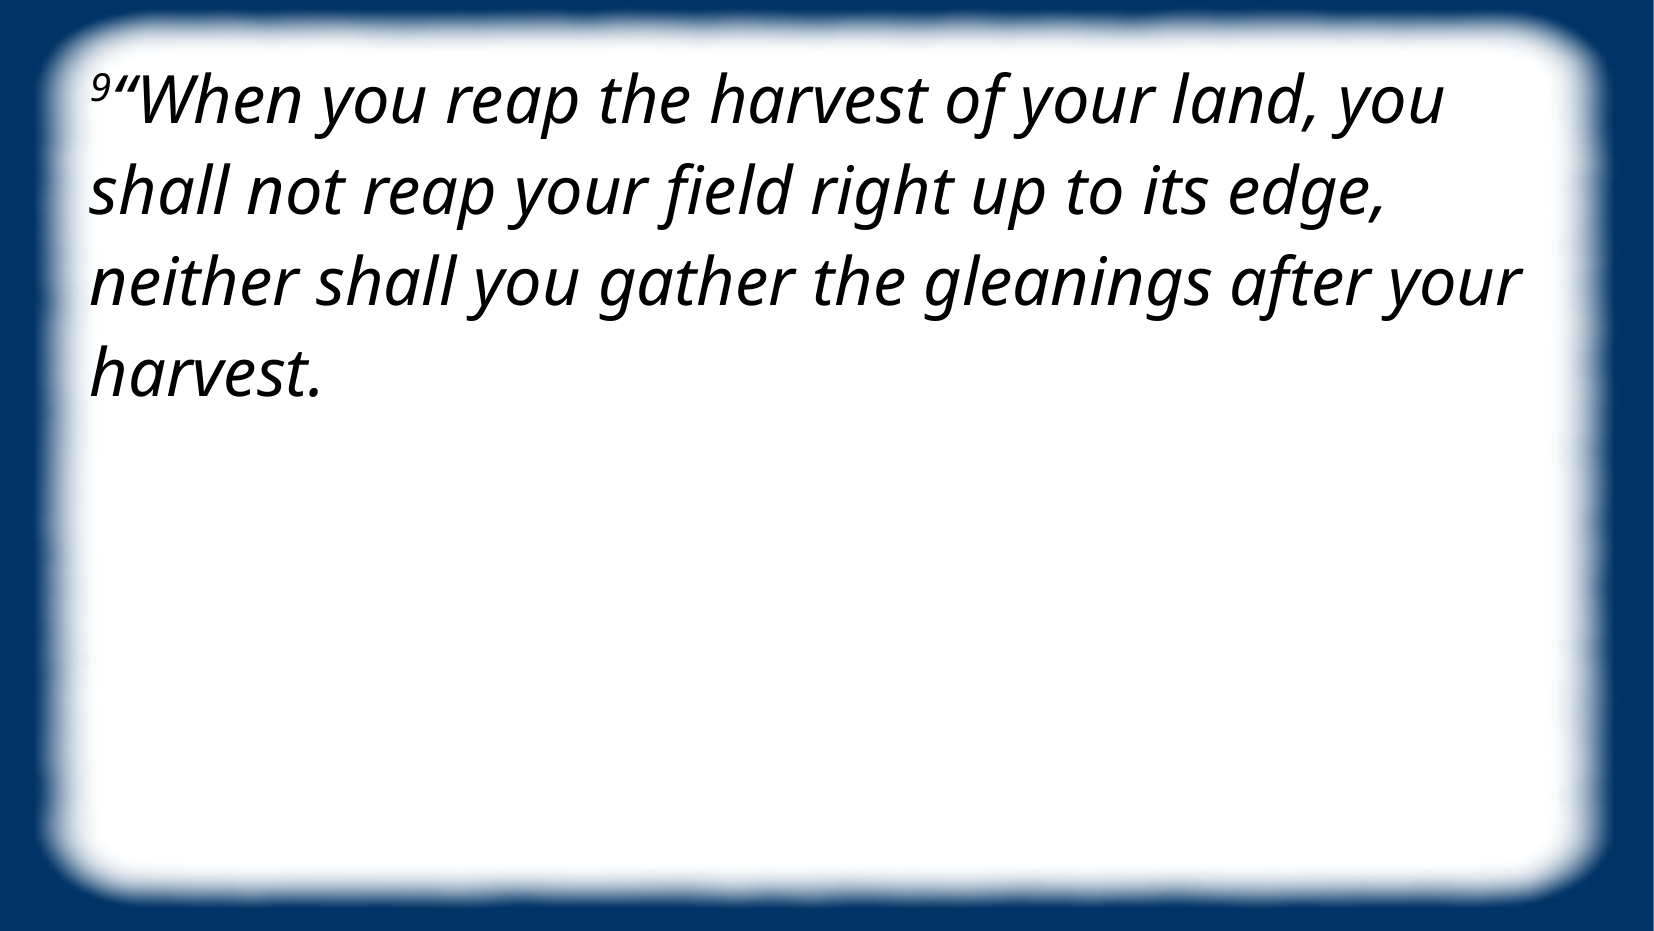

9“When you reap the harvest of your land, you shall not reap your field right up to its edge, neither shall you gather the gleanings after your harvest.